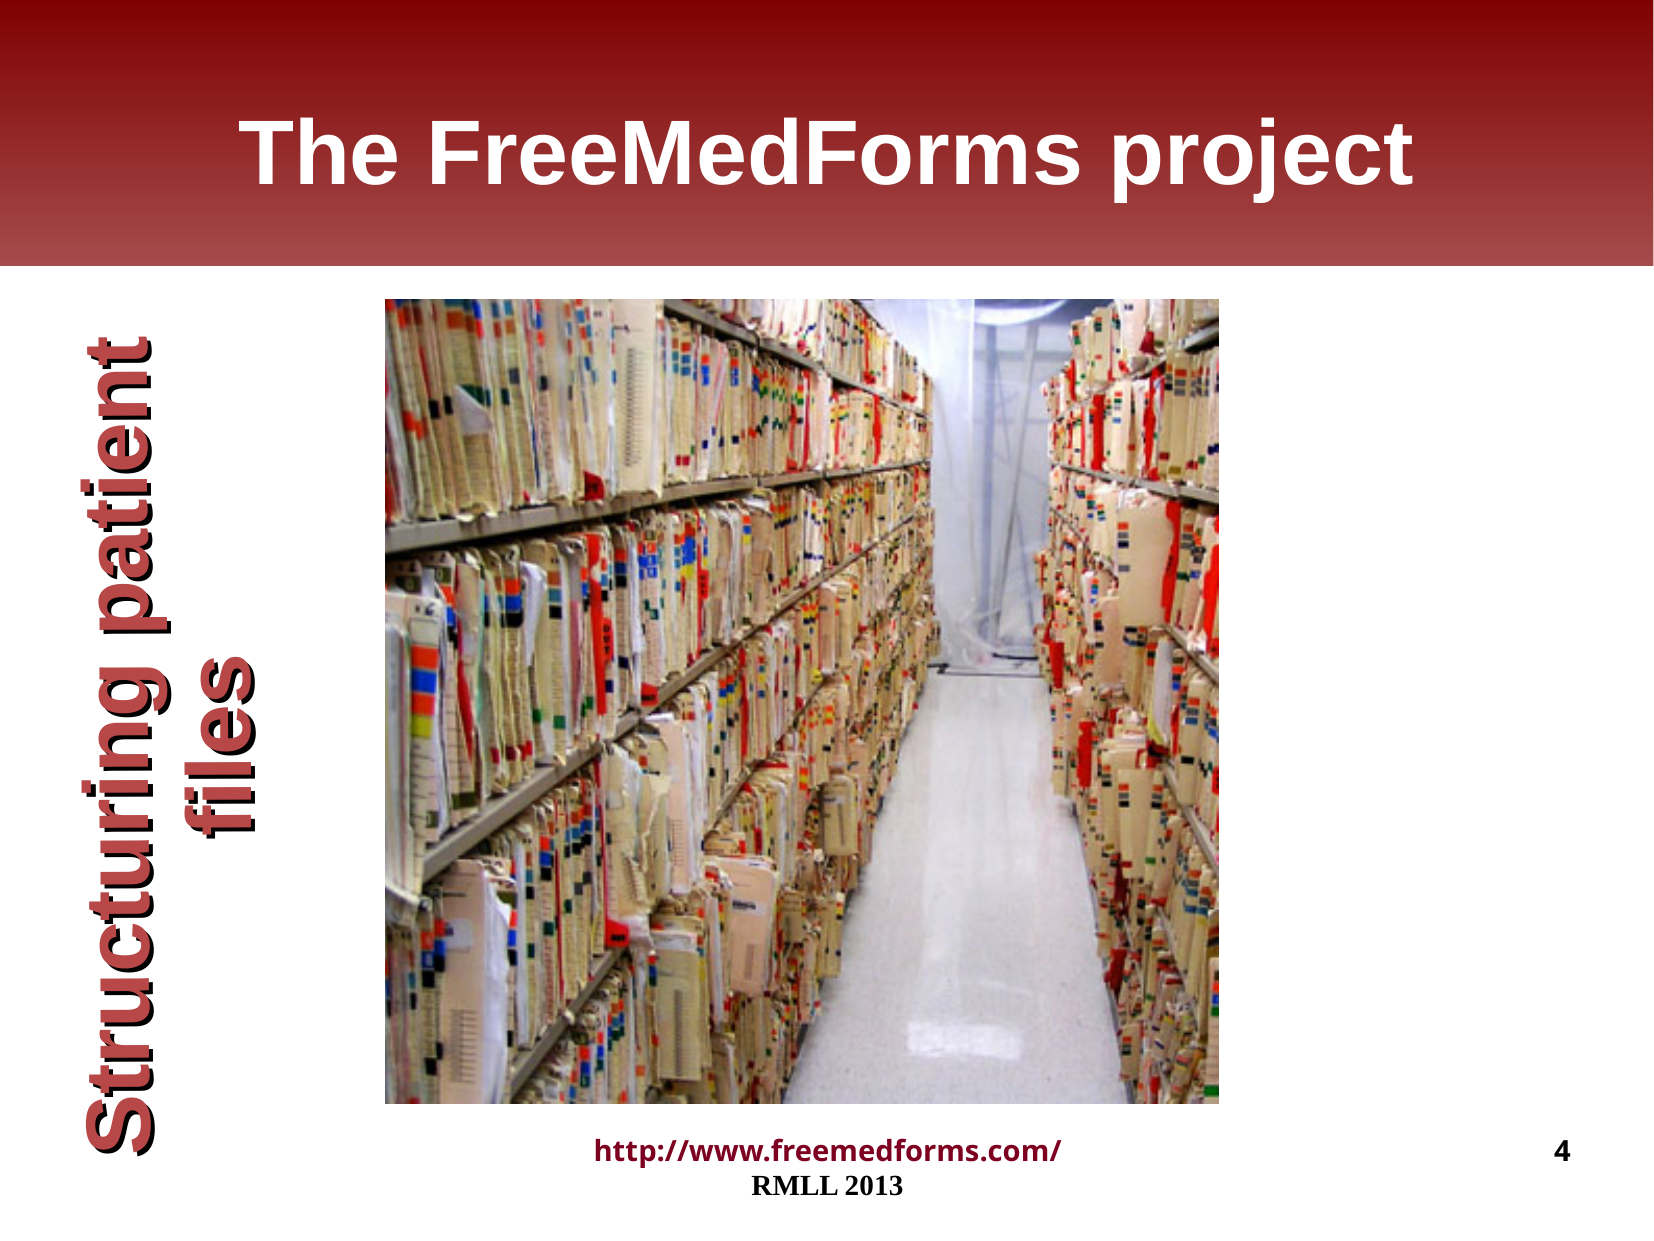

# The FreeMedForms project
Structuring patient files
4